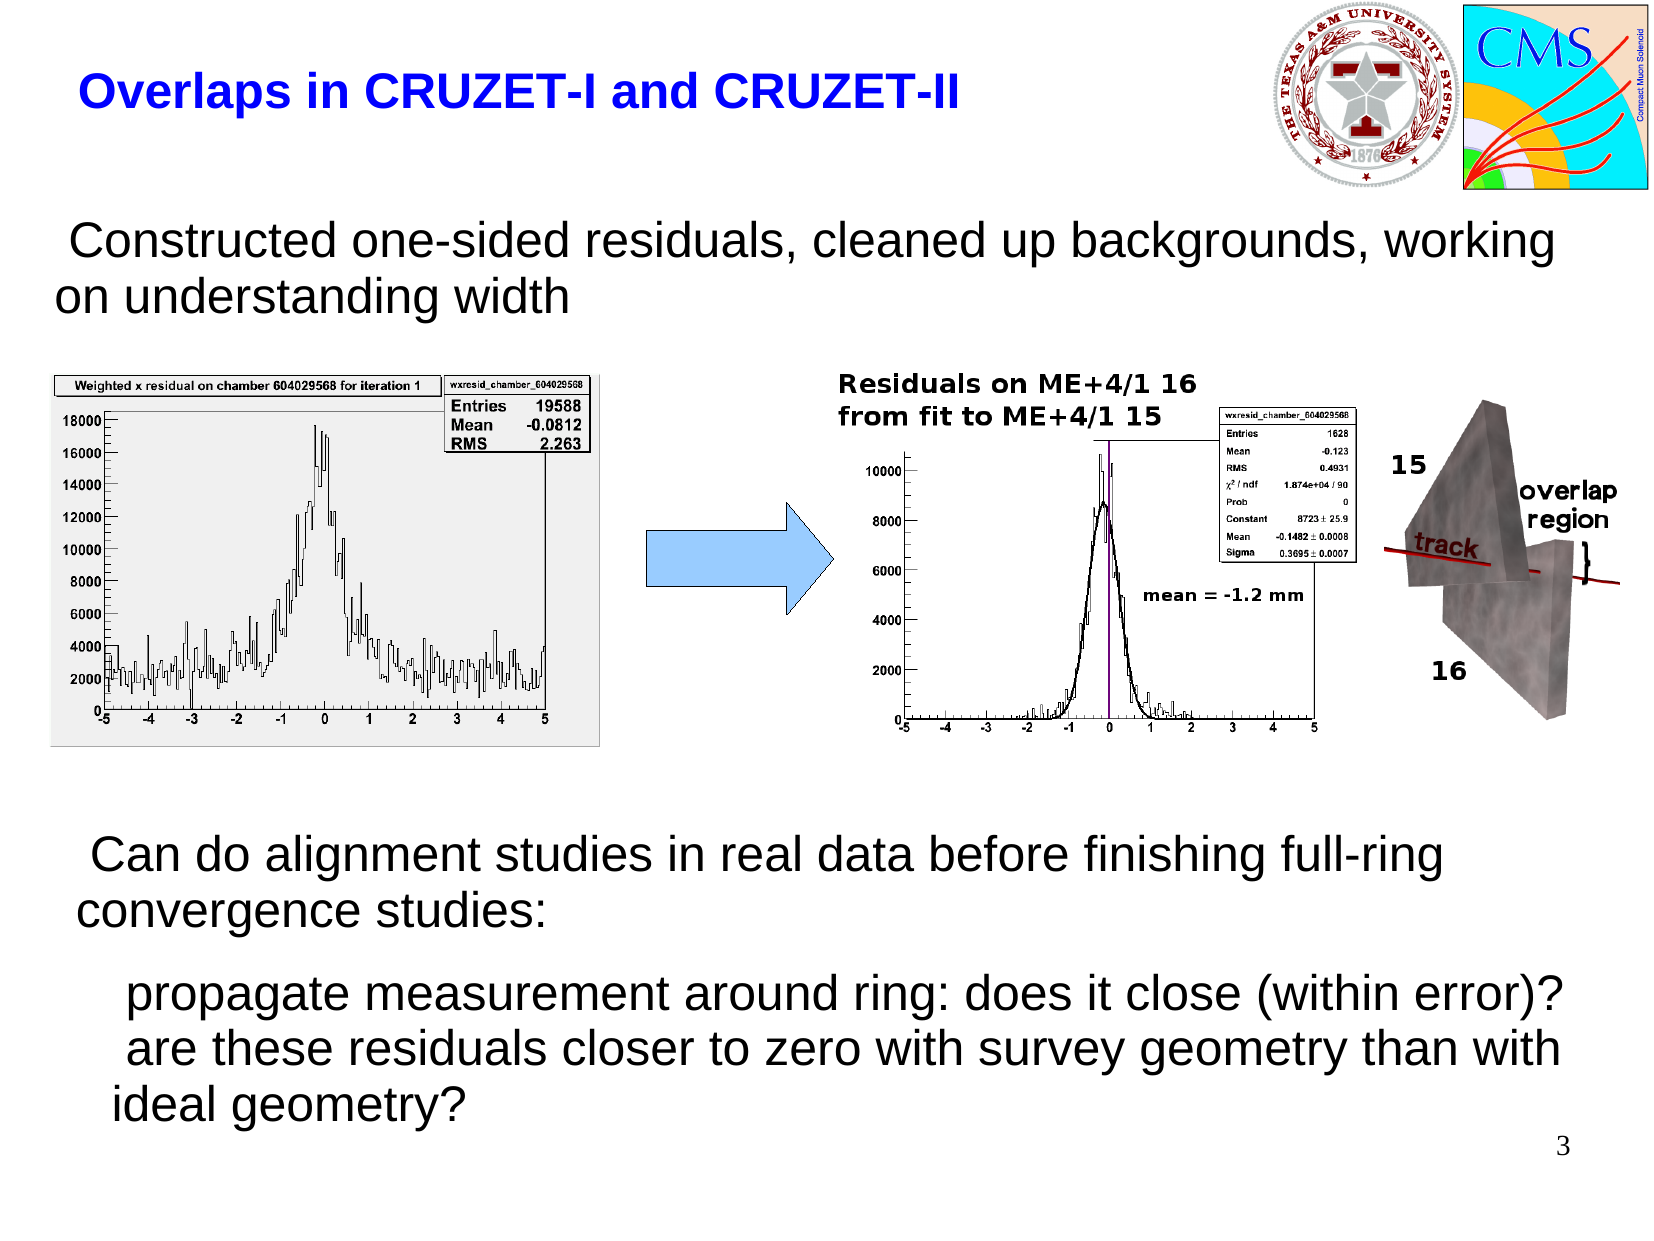

Overlaps in CRUZET-I and CRUZET-II
 Constructed one-sided residuals, cleaned up backgrounds, working on understanding width
 Can do alignment studies in real data before finishing full-ring convergence studies:
 propagate measurement around ring: does it close (within error)?
 are these residuals closer to zero with survey geometry than with ideal geometry?
3